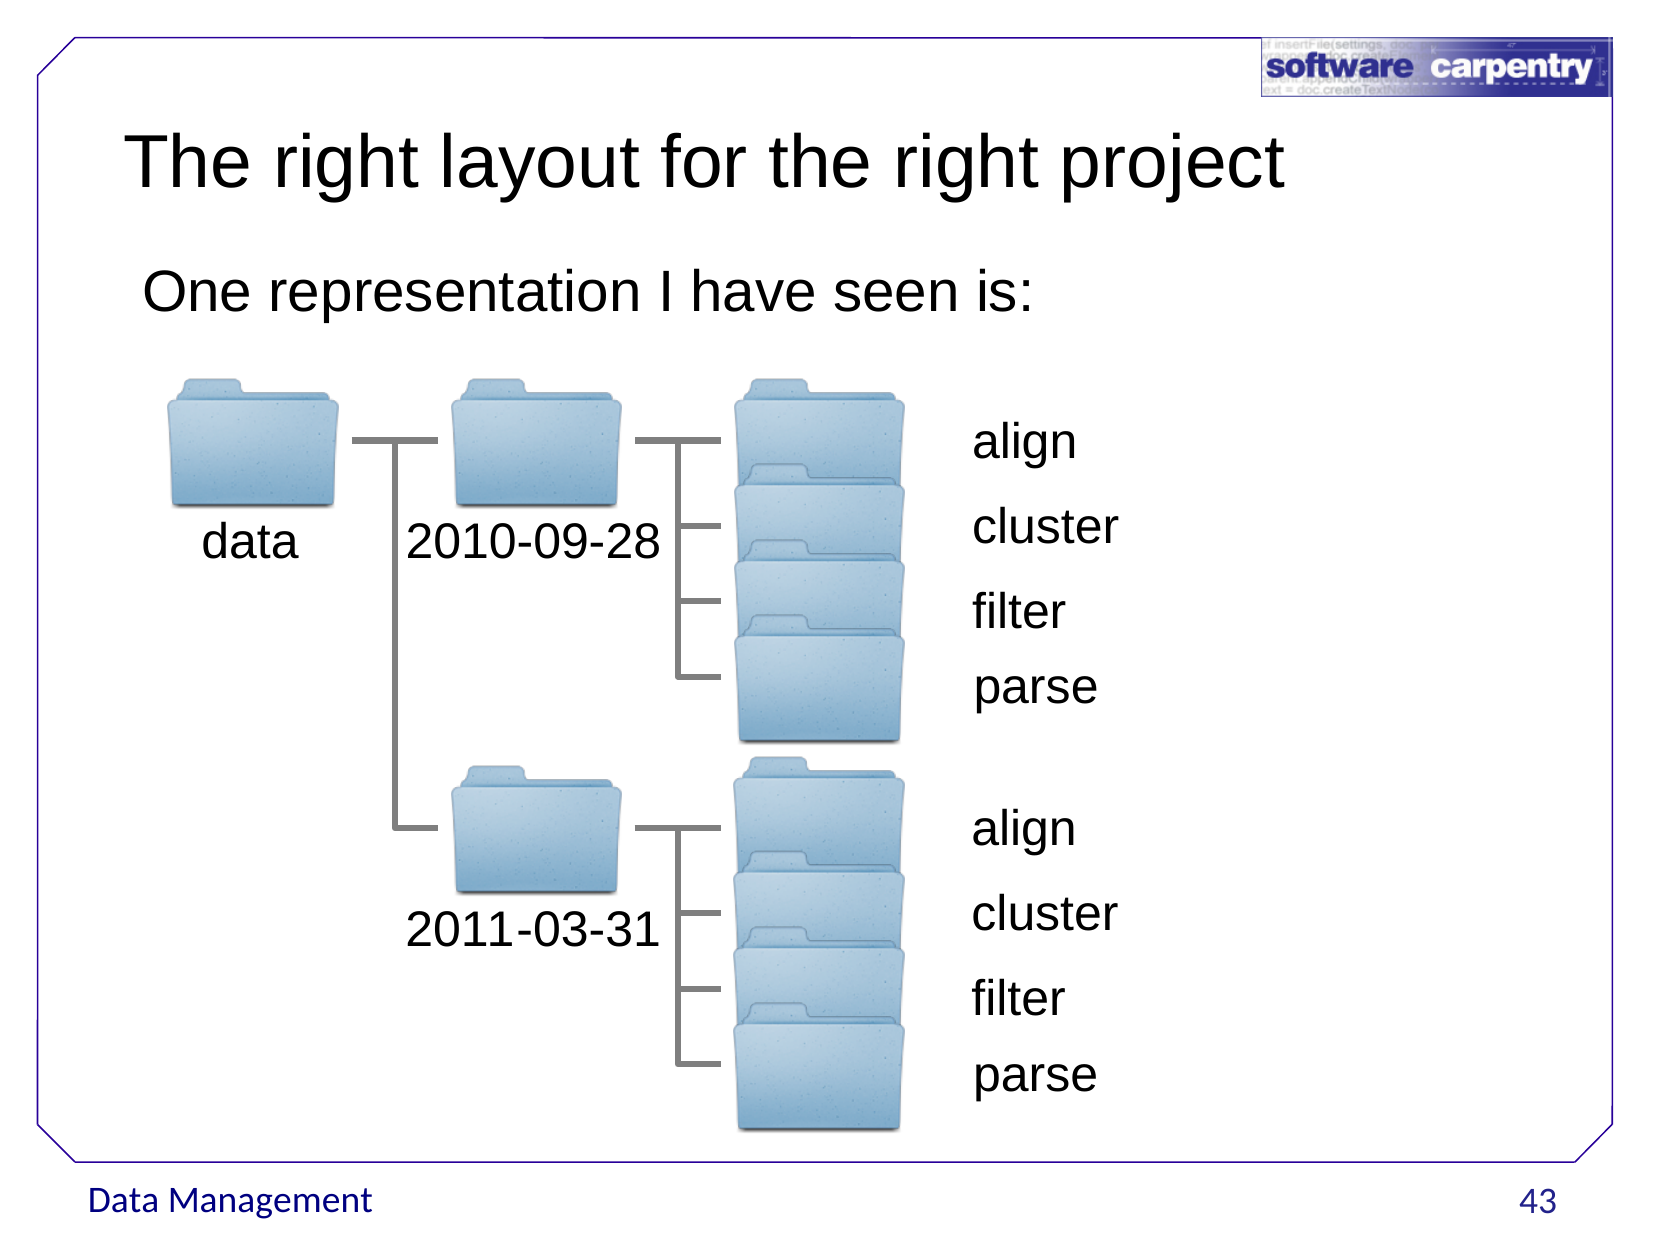

The right layout for the right project
One representation I have seen is:
align
cluster
data
2010-09-28
filter
parse
align
cluster
2011-03-31
filter
parse